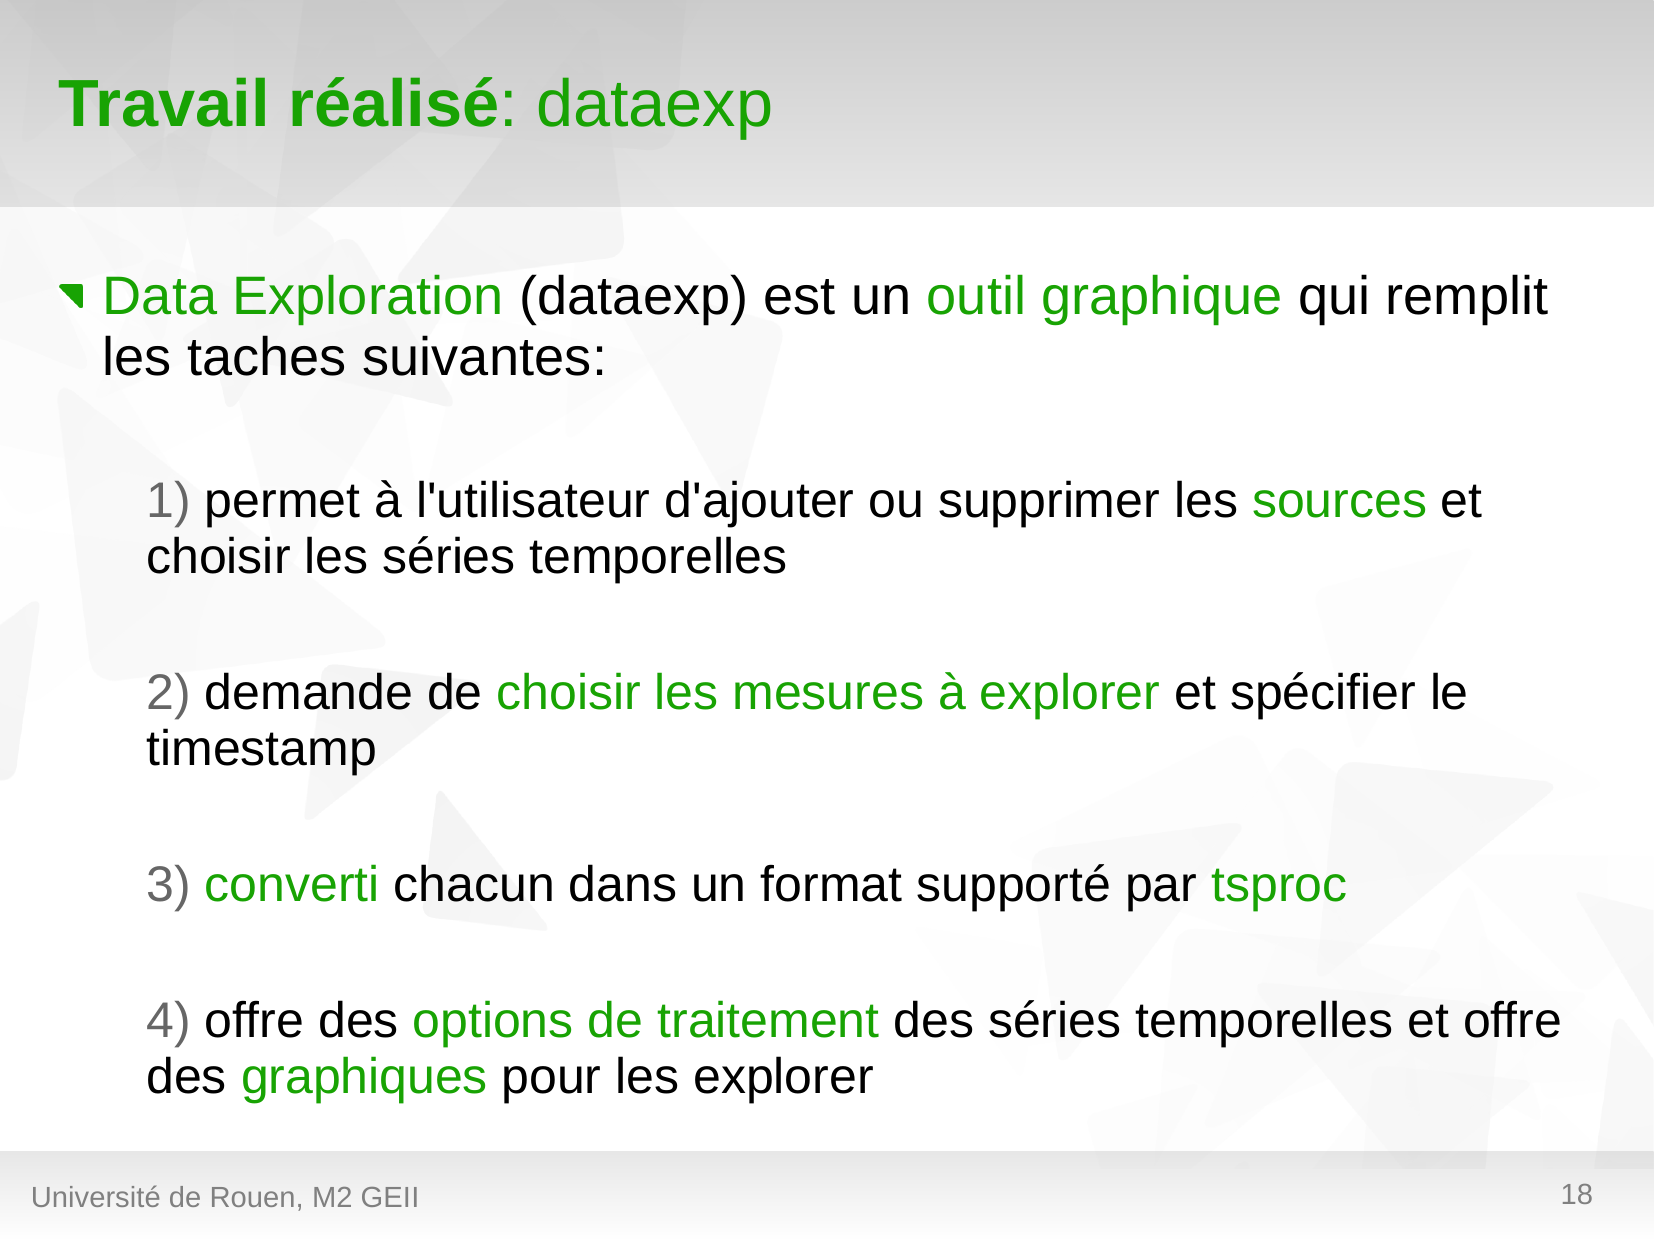

# Travail réalisé: dataexp
Data Exploration (dataexp) est un outil graphique qui remplit les taches suivantes:
1) permet à l'utilisateur d'ajouter ou supprimer les sources et choisir les séries temporelles
2) demande de choisir les mesures à explorer et spécifier le timestamp
3) converti chacun dans un format supporté par tsproc
4) offre des options de traitement des séries temporelles et offre des graphiques pour les explorer
18
Université de Rouen, M2 GEII